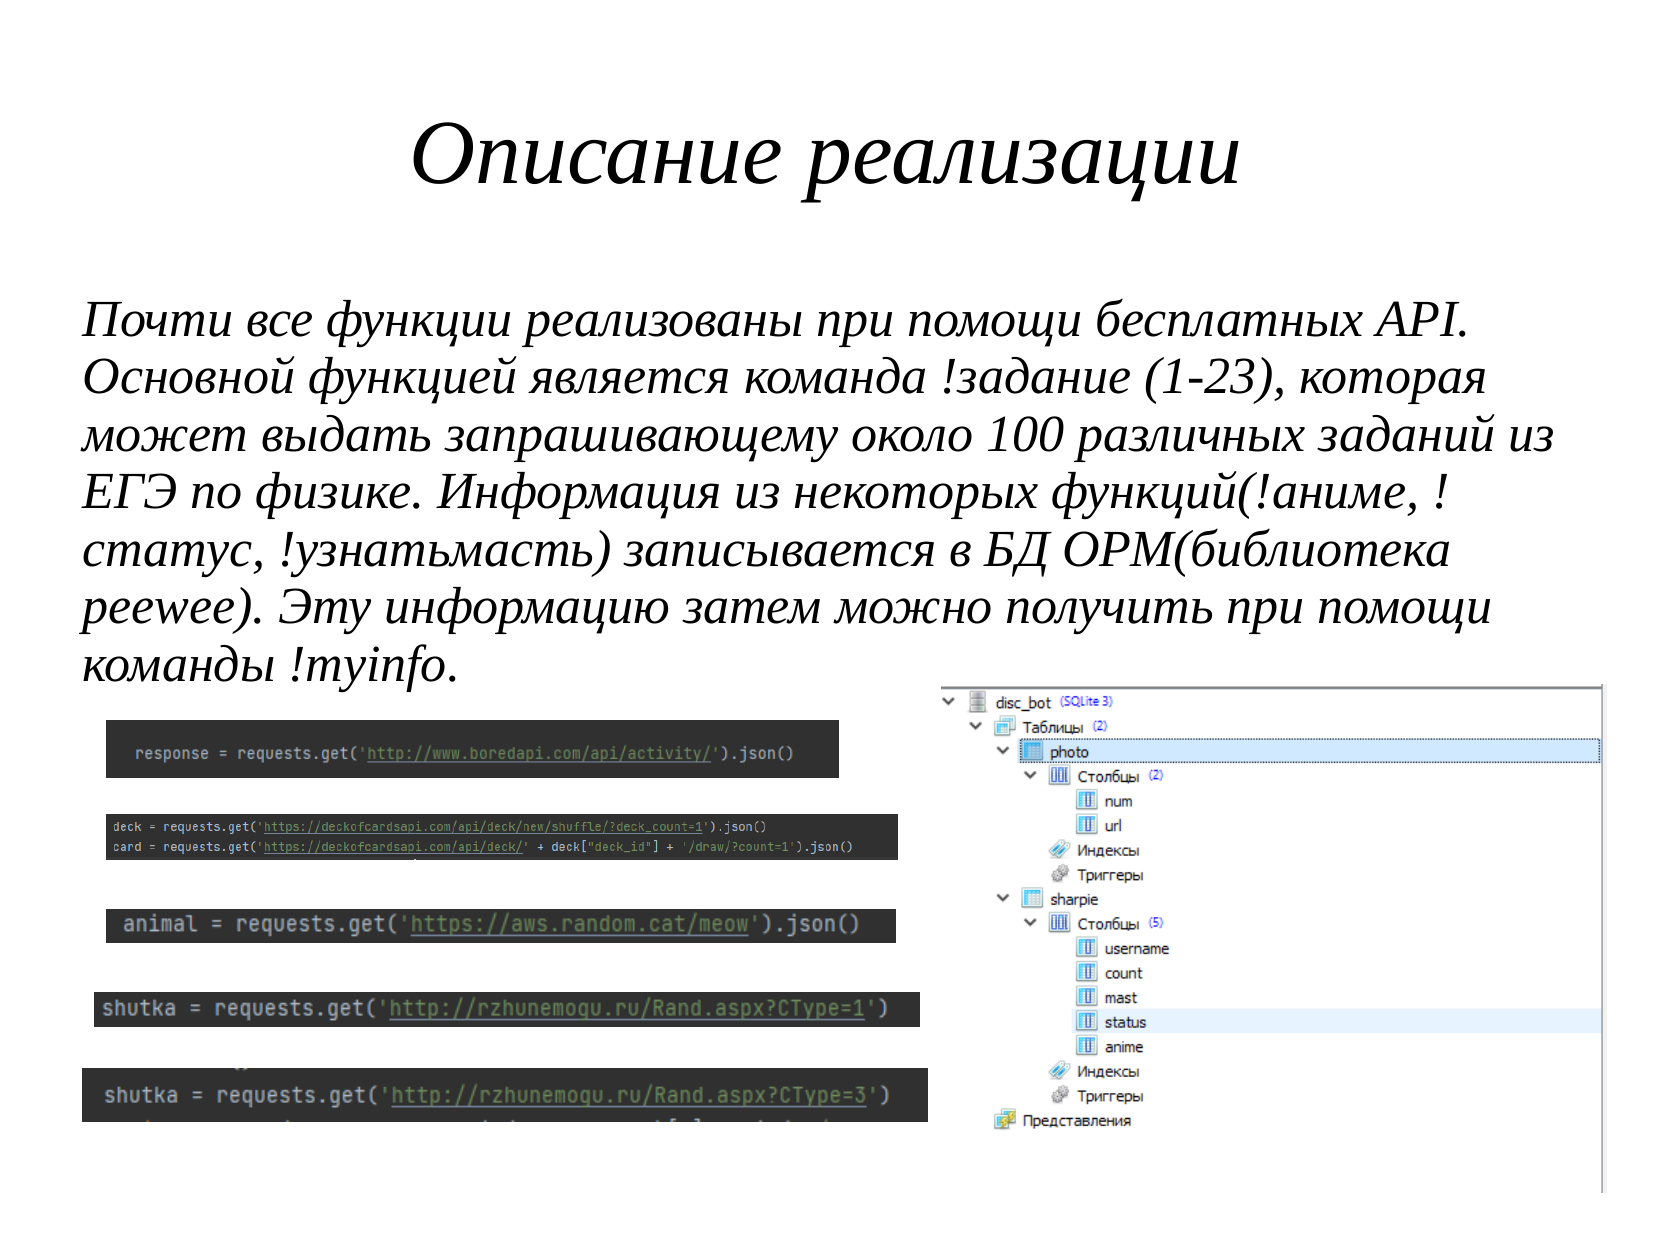

# Описание реализации
Почти все функции реализованы при помощи бесплатных API. Основной функцией является команда !задание (1-23), которая может выдать запрашивающему около 100 различных заданий из ЕГЭ по физике. Информация из некоторых функций(!аниме, !статус, !узнатьмасть) записывается в БД ОРМ(библиотека peewee). Эту информацию затем можно получить при помощи команды !myinfo.